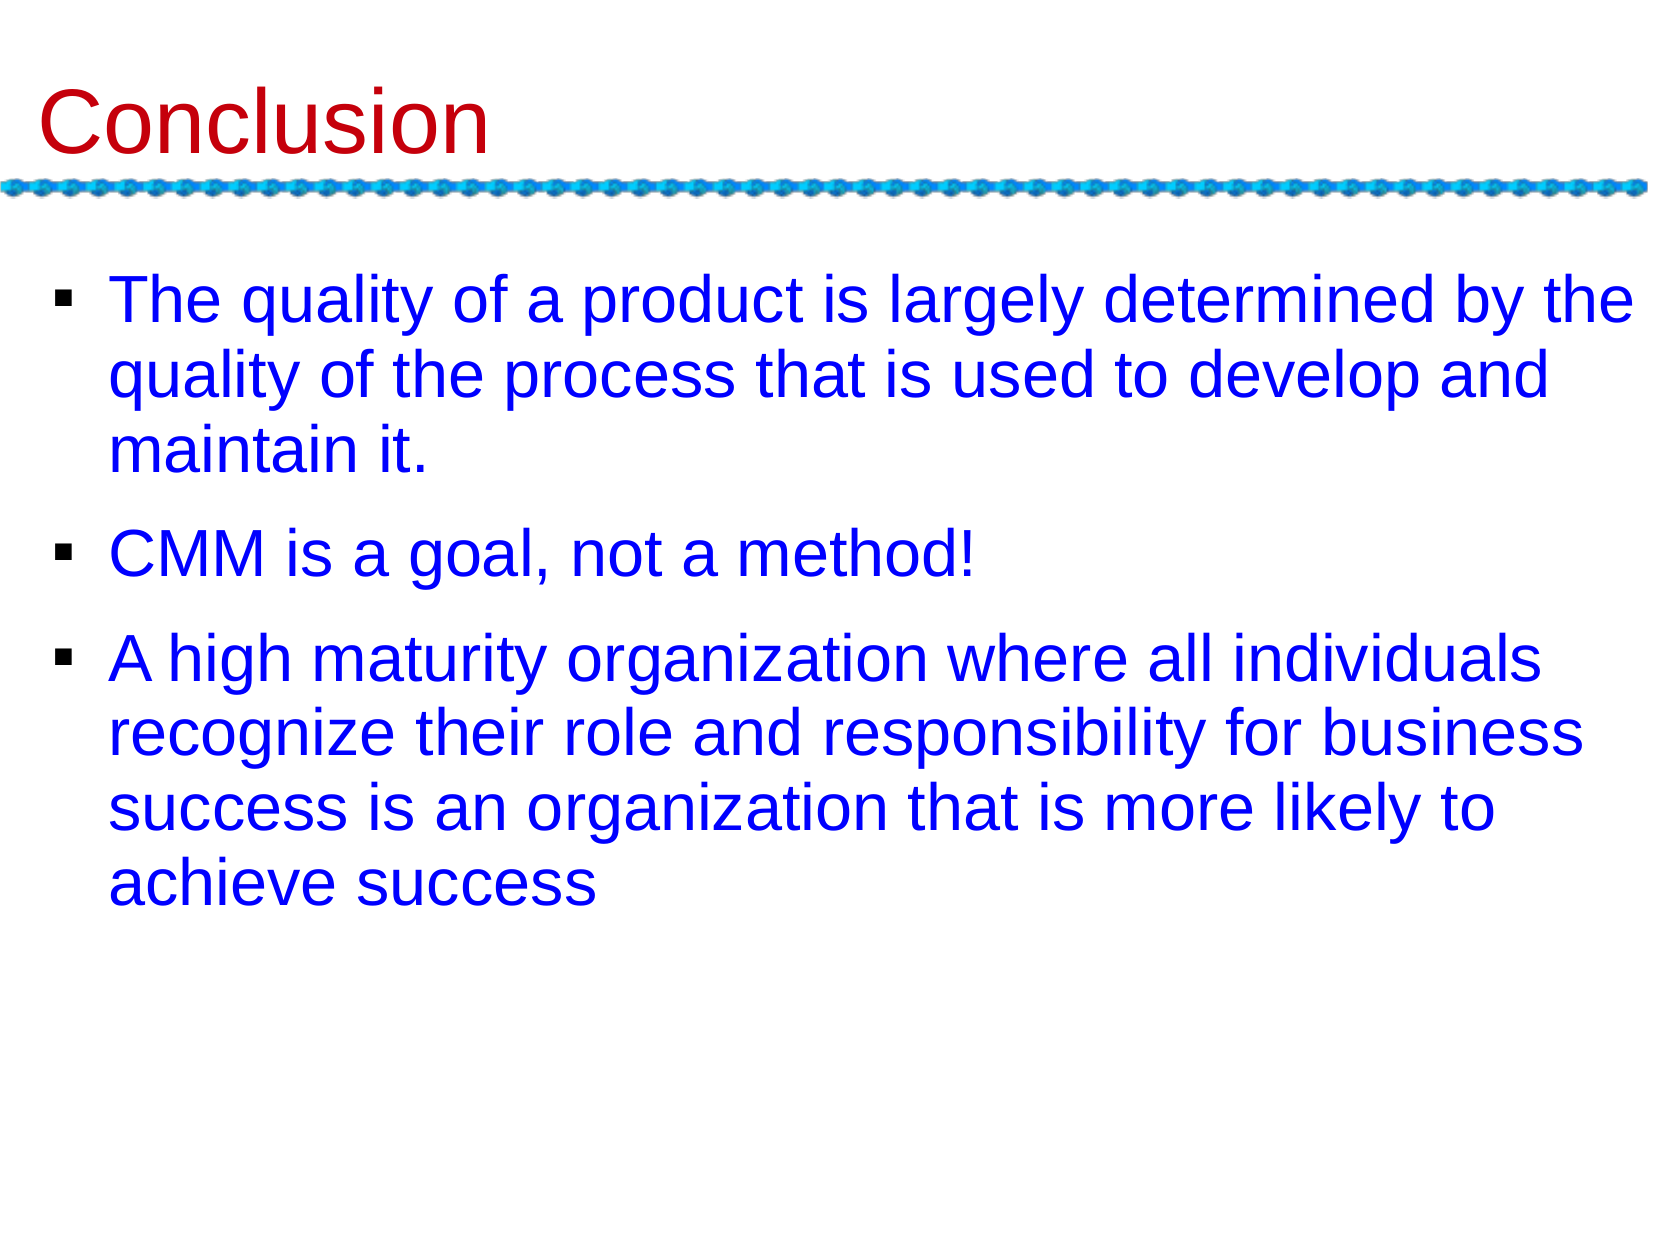

# Conclusion
The quality of a product is largely determined by the quality of the process that is used to develop and maintain it.
CMM is a goal, not a method!
A high maturity organization where all individuals recognize their role and responsibility for business success is an organization that is more likely to achieve success